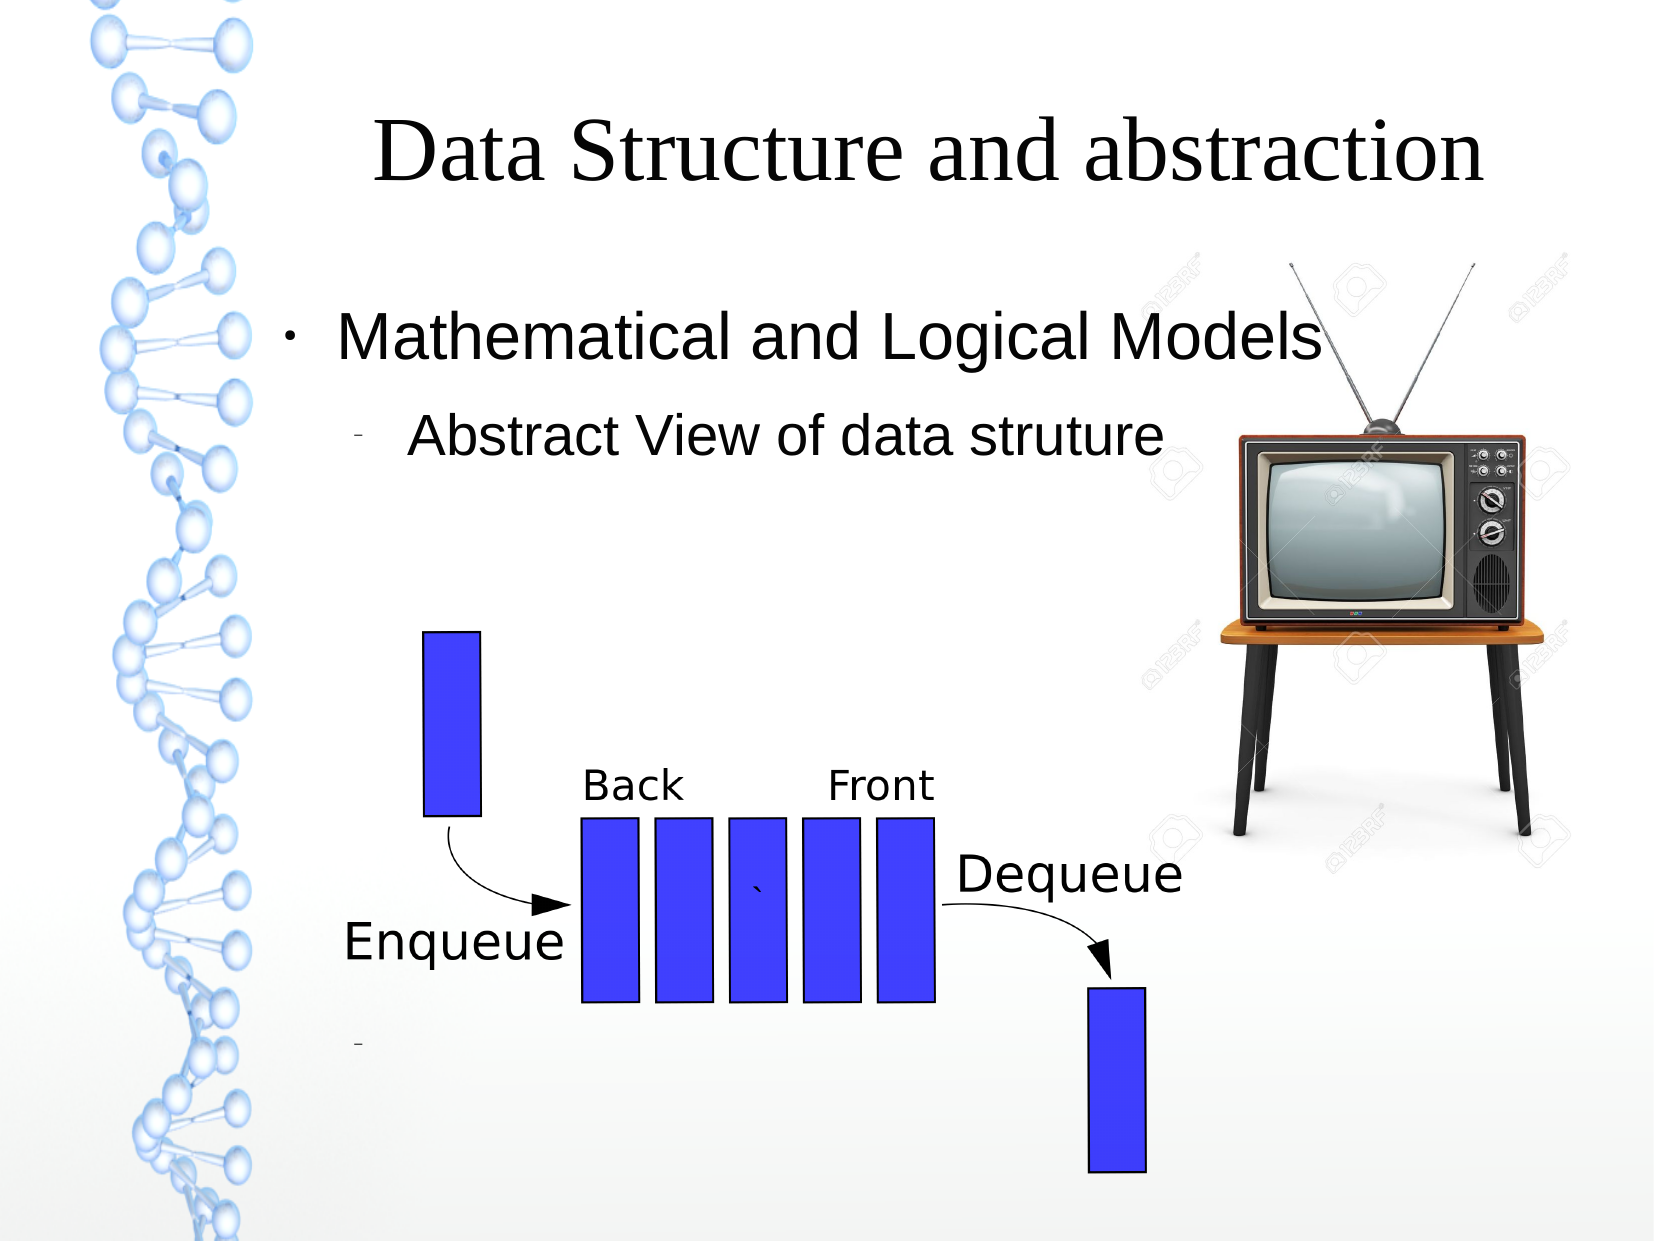

# Data Structure and abstraction
Mathematical and Logical Models
Abstract View of data struture
`